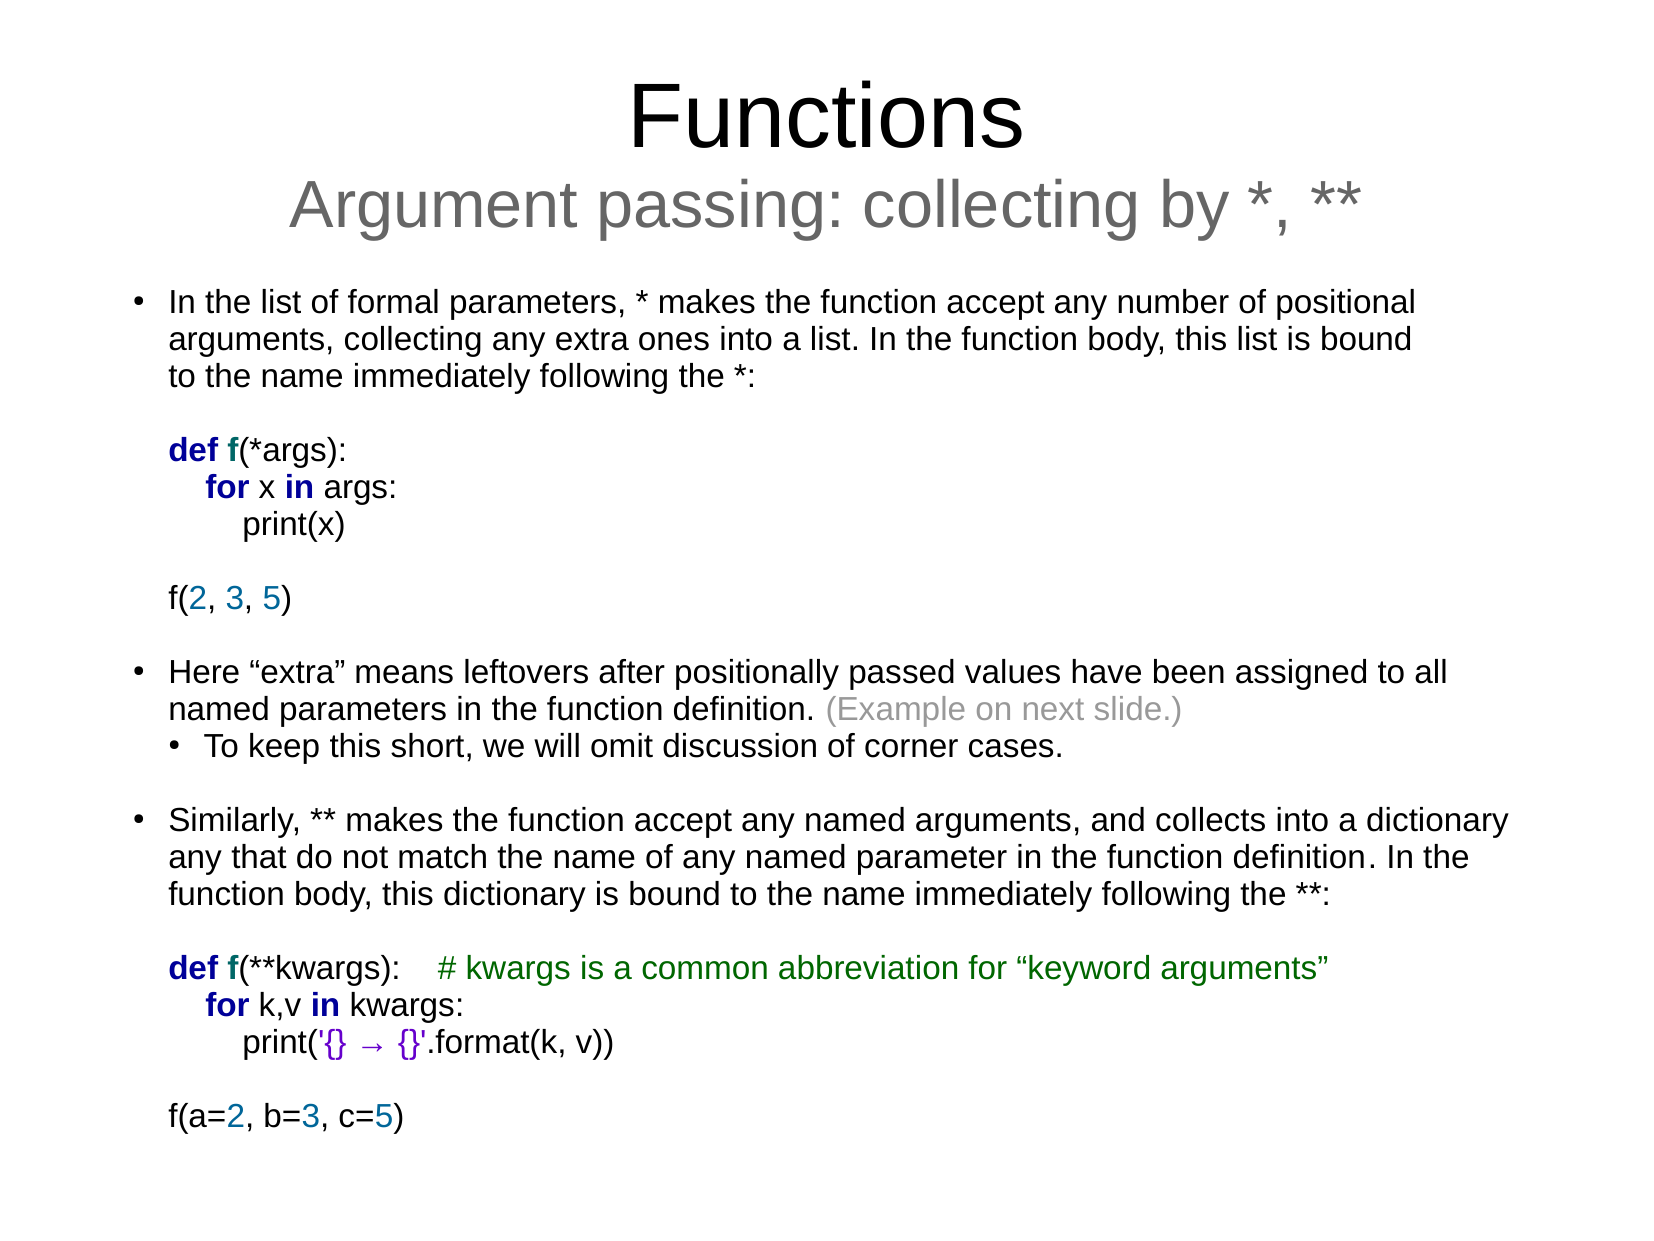

# Functions Argument passing: collecting by *, **
In the list of formal parameters, * makes the function accept any number of positional arguments, collecting any extra ones into a list. In the function body, this list is bound
to the name immediately following the *:
def f(*args):
 for x in args:
 print(x)
f(2, 3, 5)
Here “extra” means leftovers after positionally passed values have been assigned to all named parameters in the function definition. (Example on next slide.)
To keep this short, we will omit discussion of corner cases.
Similarly, ** makes the function accept any named arguments, and collects into a dictionary any that do not match the name of any named parameter in the function definition. In the function body, this dictionary is bound to the name immediately following the **:
def f(**kwargs): # kwargs is a common abbreviation for “keyword arguments”
 for k,v in kwargs:
 print('{} → {}'.format(k, v))
f(a=2, b=3, c=5)